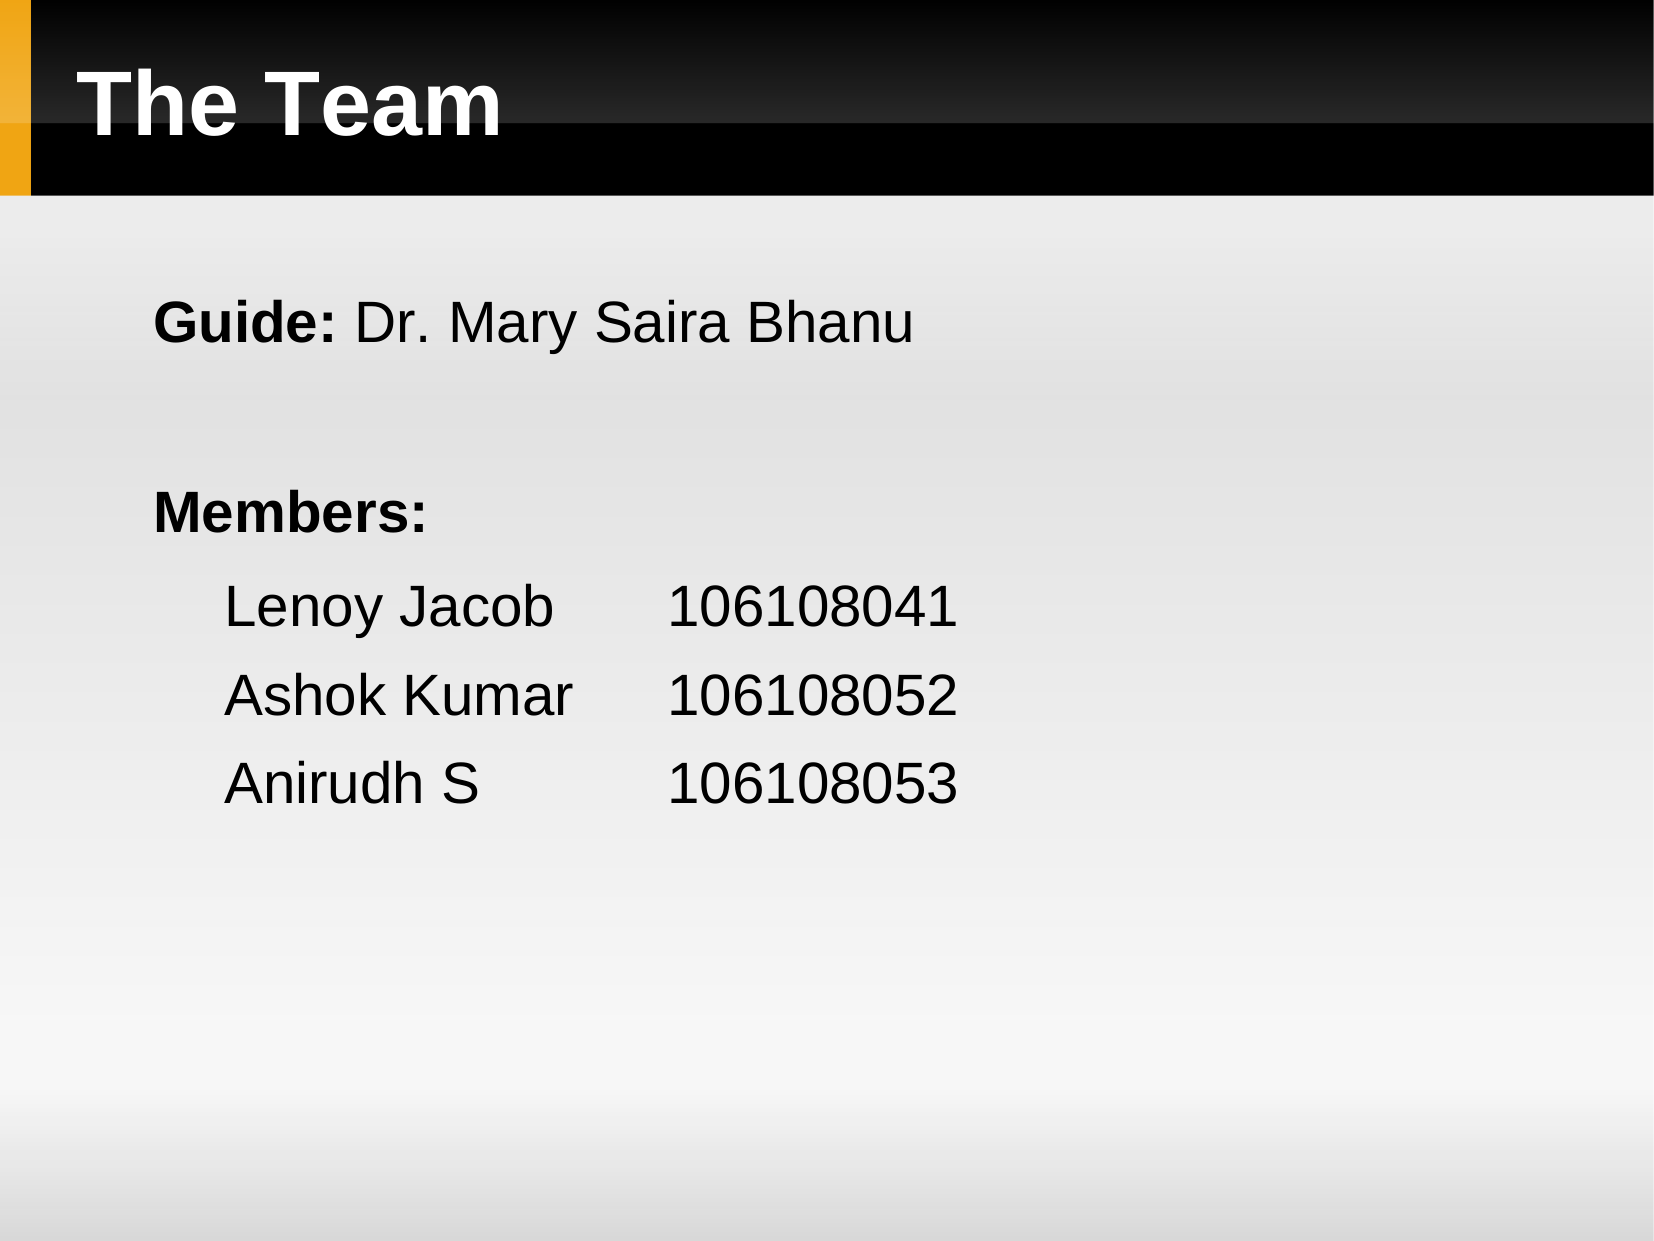

# The Team
Guide: Dr. Mary Saira Bhanu
Members:
Lenoy Jacob		106108041
Ashok Kumar		106108052
Anirudh S			106108053